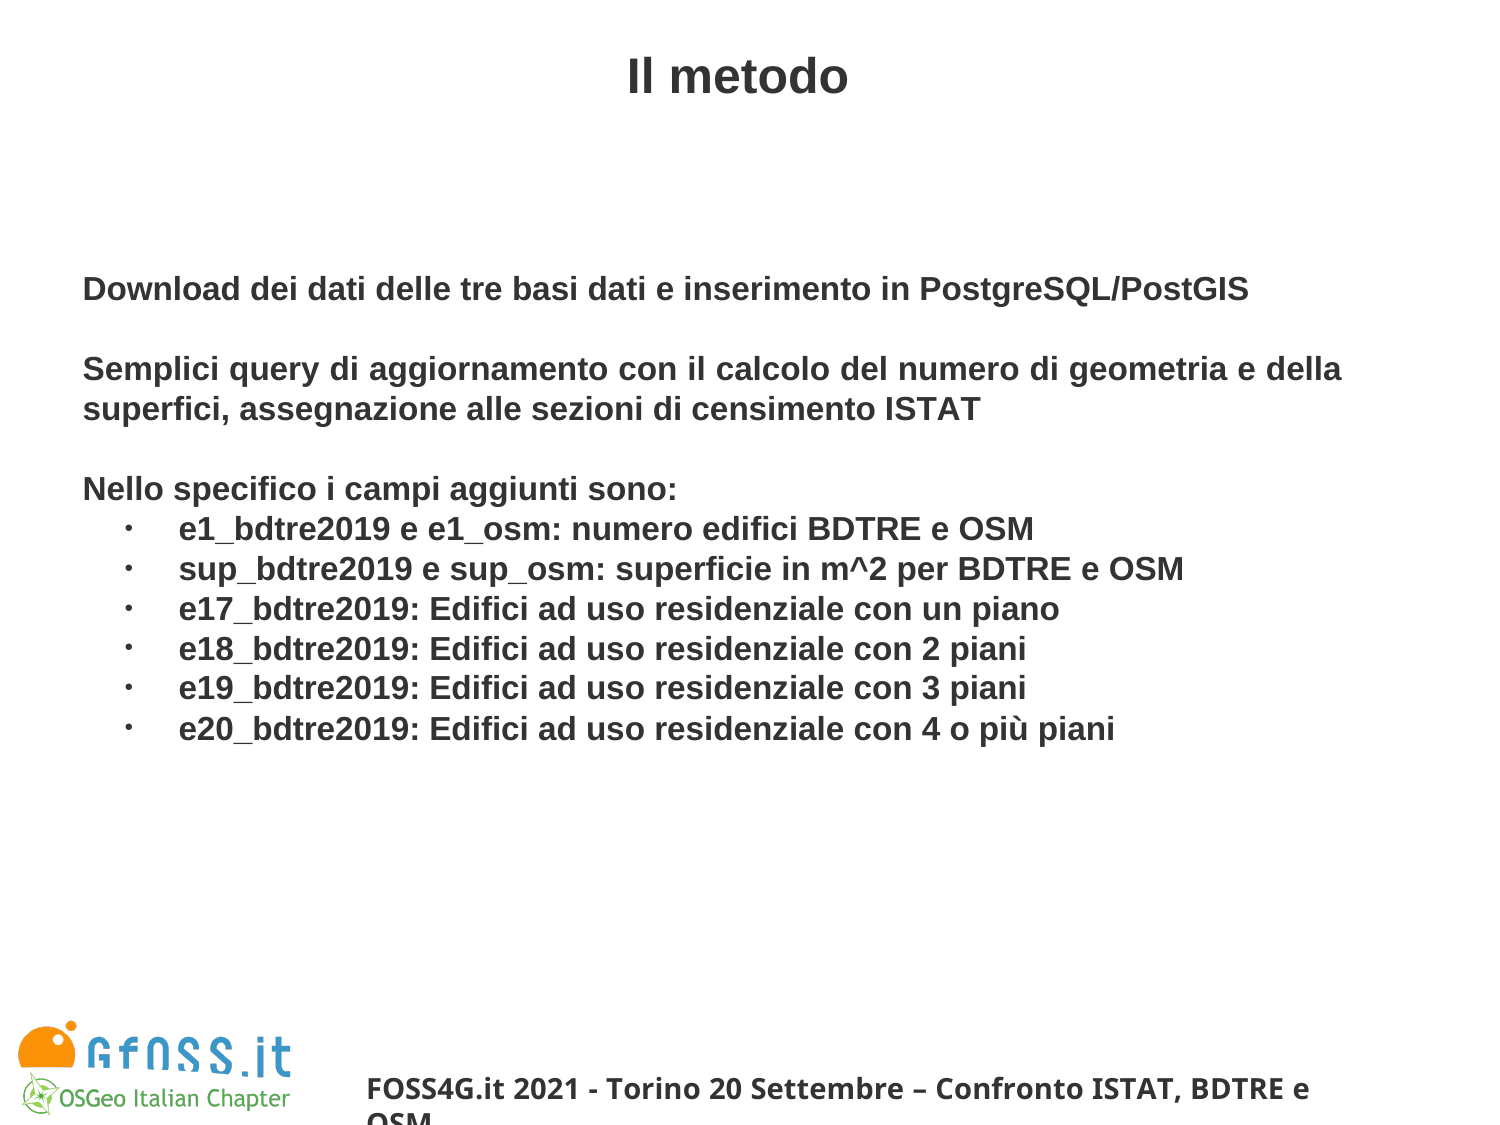

Il metodo
Download dei dati delle tre basi dati e inserimento in PostgreSQL/PostGIS
Semplici query di aggiornamento con il calcolo del numero di geometria e della superfici, assegnazione alle sezioni di censimento ISTAT
Nello specifico i campi aggiunti sono:
e1_bdtre2019 e e1_osm: numero edifici BDTRE e OSM
sup_bdtre2019 e sup_osm: superficie in m^2 per BDTRE e OSM
e17_bdtre2019: Edifici ad uso residenziale con un piano
e18_bdtre2019: Edifici ad uso residenziale con 2 piani
e19_bdtre2019: Edifici ad uso residenziale con 3 piani
e20_bdtre2019: Edifici ad uso residenziale con 4 o più piani